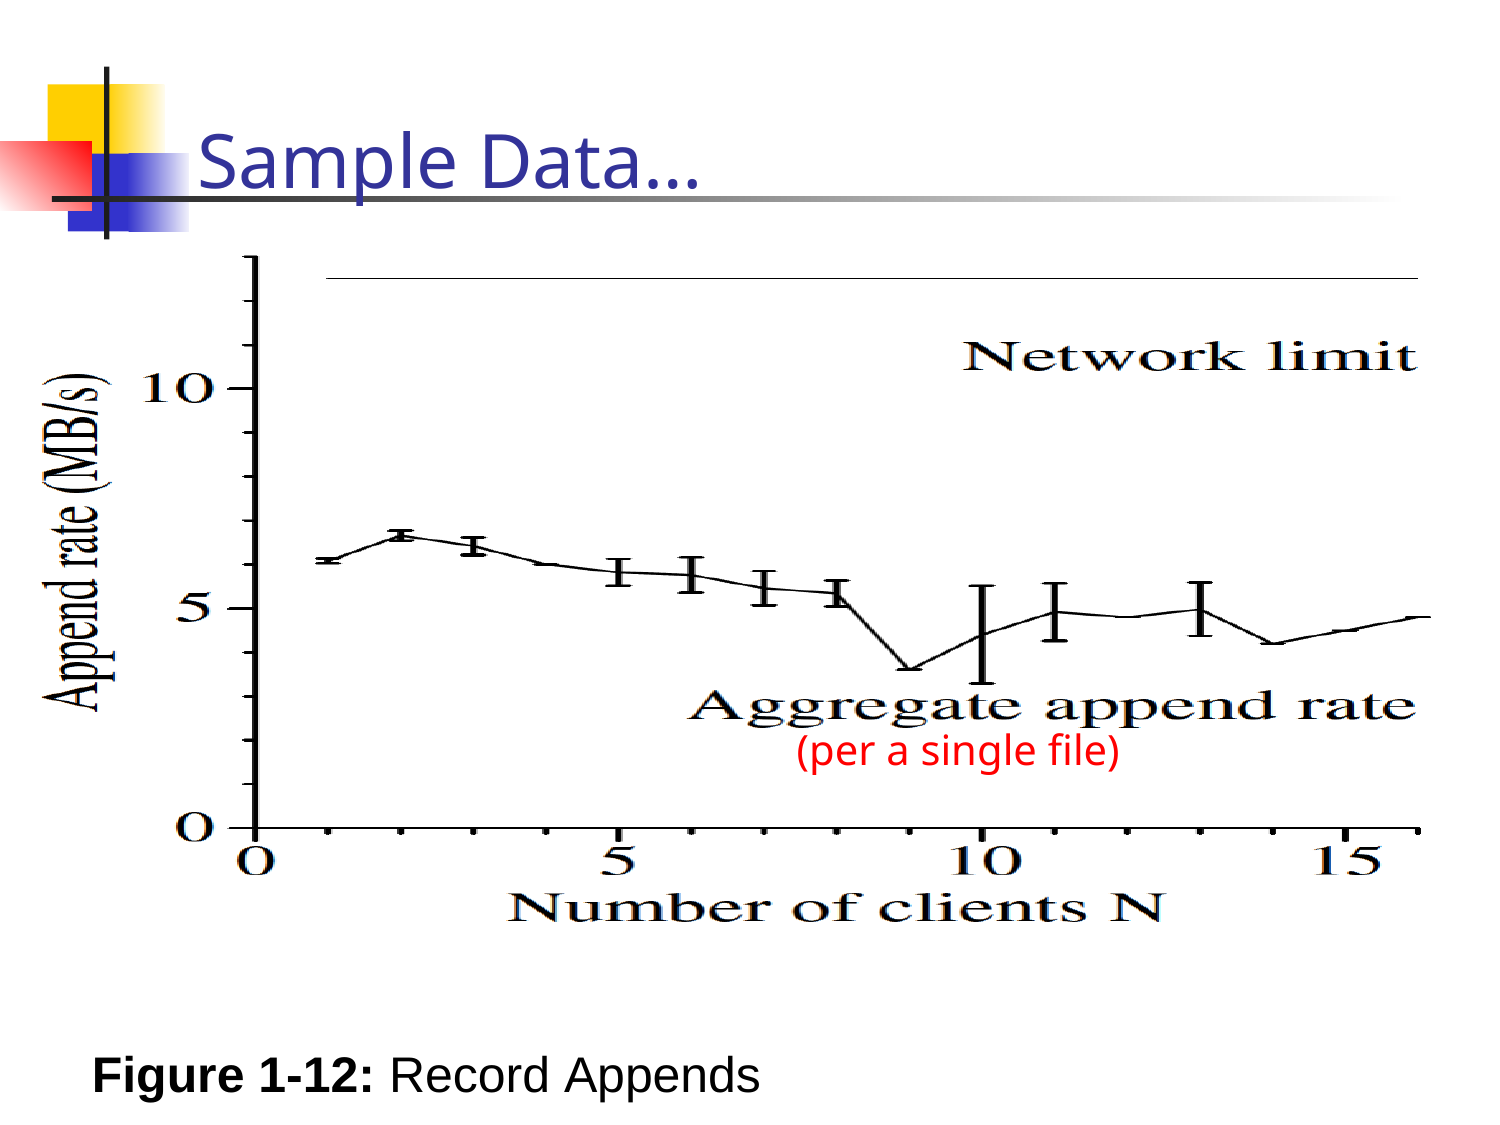

Sample Data…
(per a single file)
Figure 1-12: Record Appends